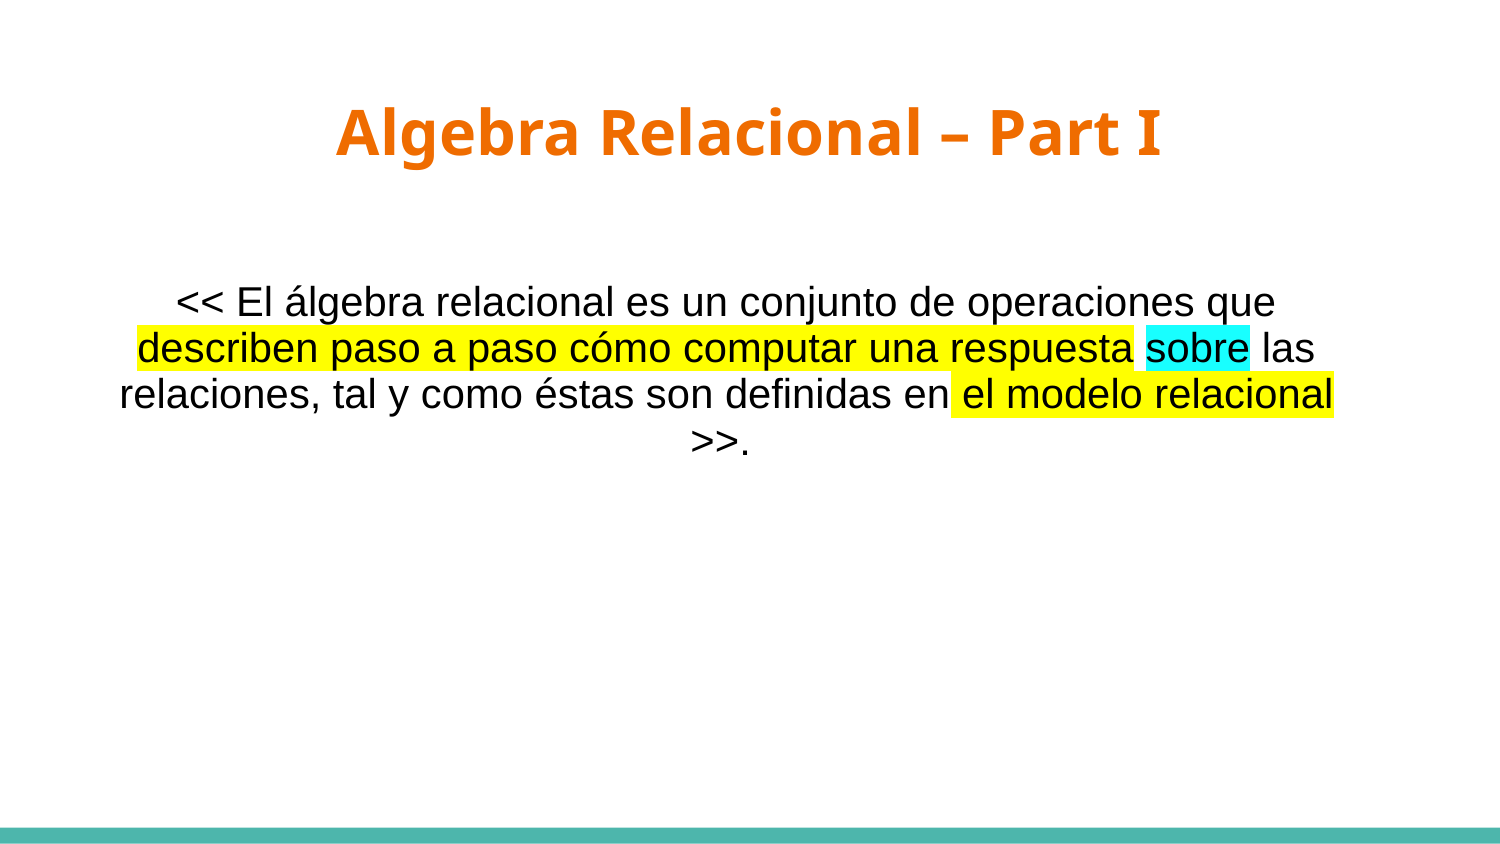

# Algebra Relacional – Part I
<< El álgebra relacional es un conjunto de operaciones que describen paso a paso cómo computar una respuesta sobre las relaciones, tal y como éstas son definidas en el modelo relacional >>.